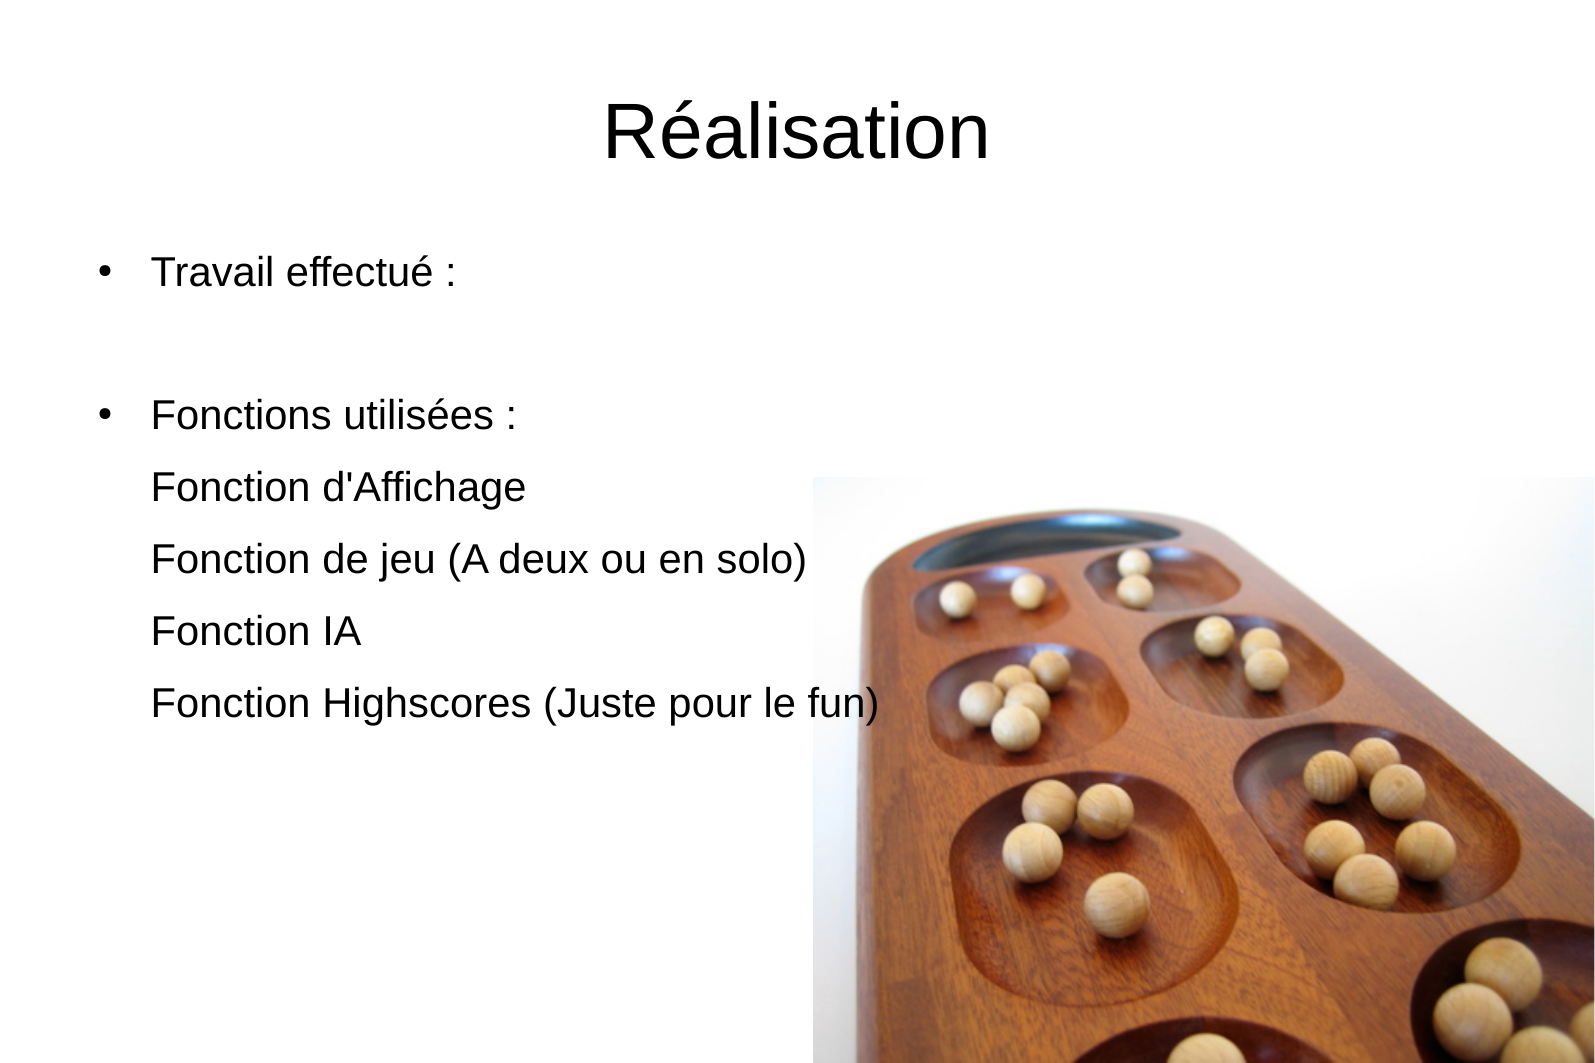

# Réalisation
Travail effectué :
Fonctions utilisées :
Fonction d'Affichage
Fonction de jeu (A deux ou en solo)
Fonction IA
Fonction Highscores (Juste pour le fun)